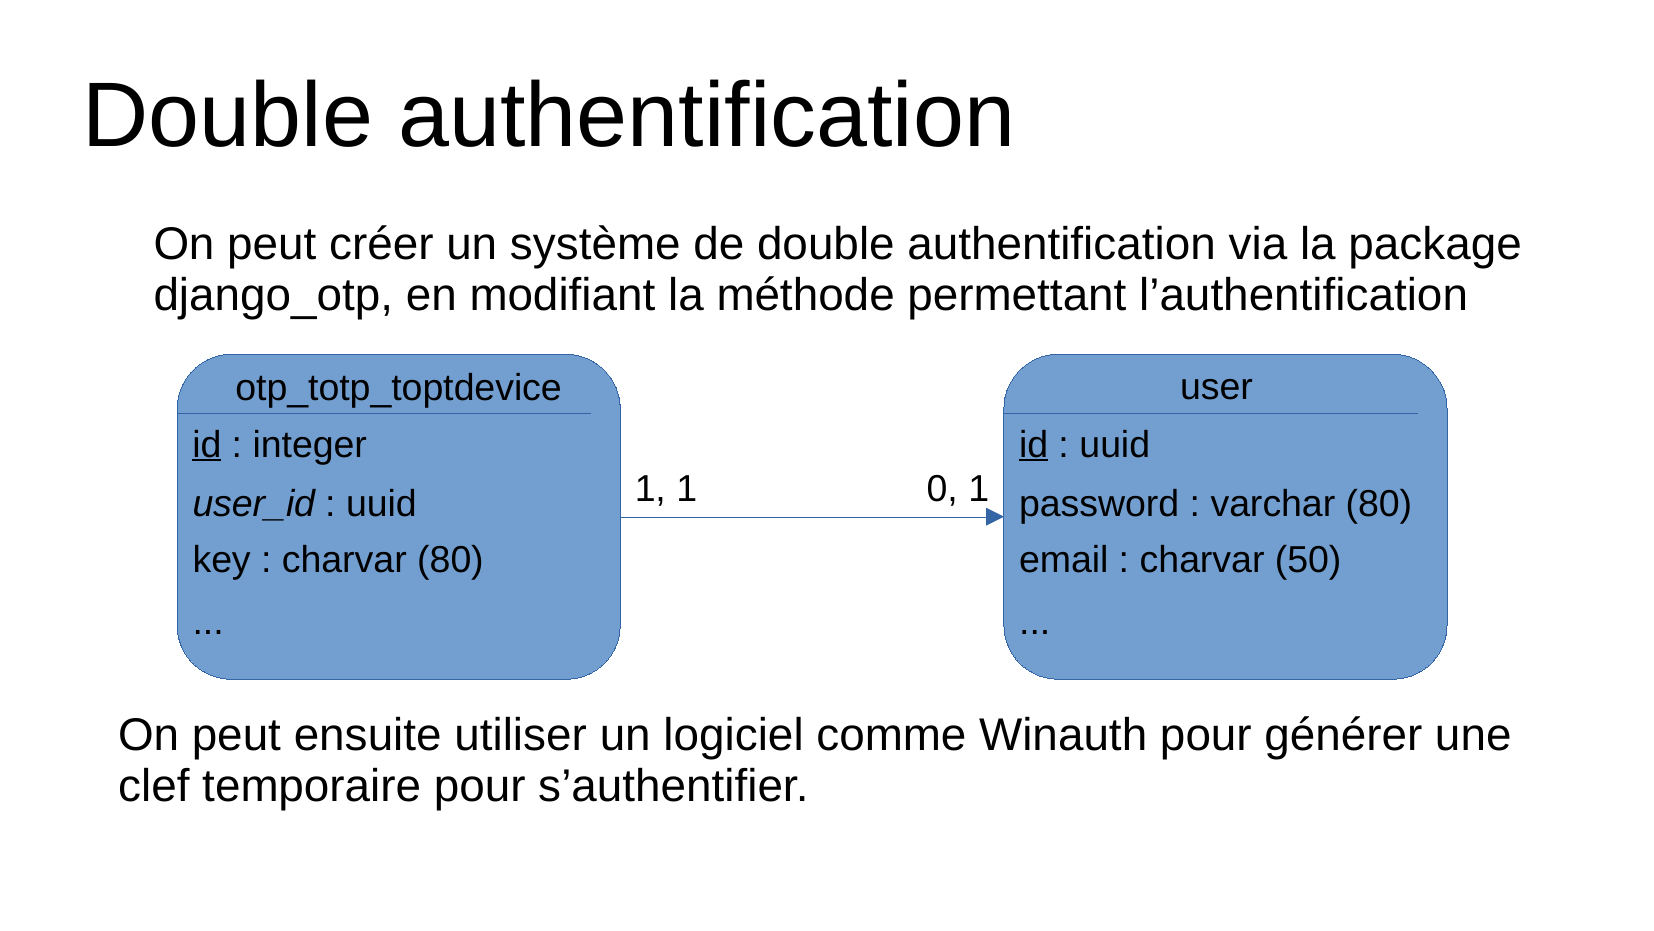

# Double authentification
On peut créer un système de double authentification via la package django_otp, en modifiant la méthode permettant l’authentification
otp_totp_toptdevice
otp_totp_toptdevice
user
otp_totp_toptdevice
id : [PK] integer
id : [PK] integer
id : uuid
id : integer
1, 1
0, 1
user_id : uuid
user_id : uuid
password : varchar (80)
user_id : uuid
email : charvar (50)
key : charvar (80)
...
...
On peut ensuite utiliser un logiciel comme Winauth pour générer une clef temporaire pour s’authentifier.